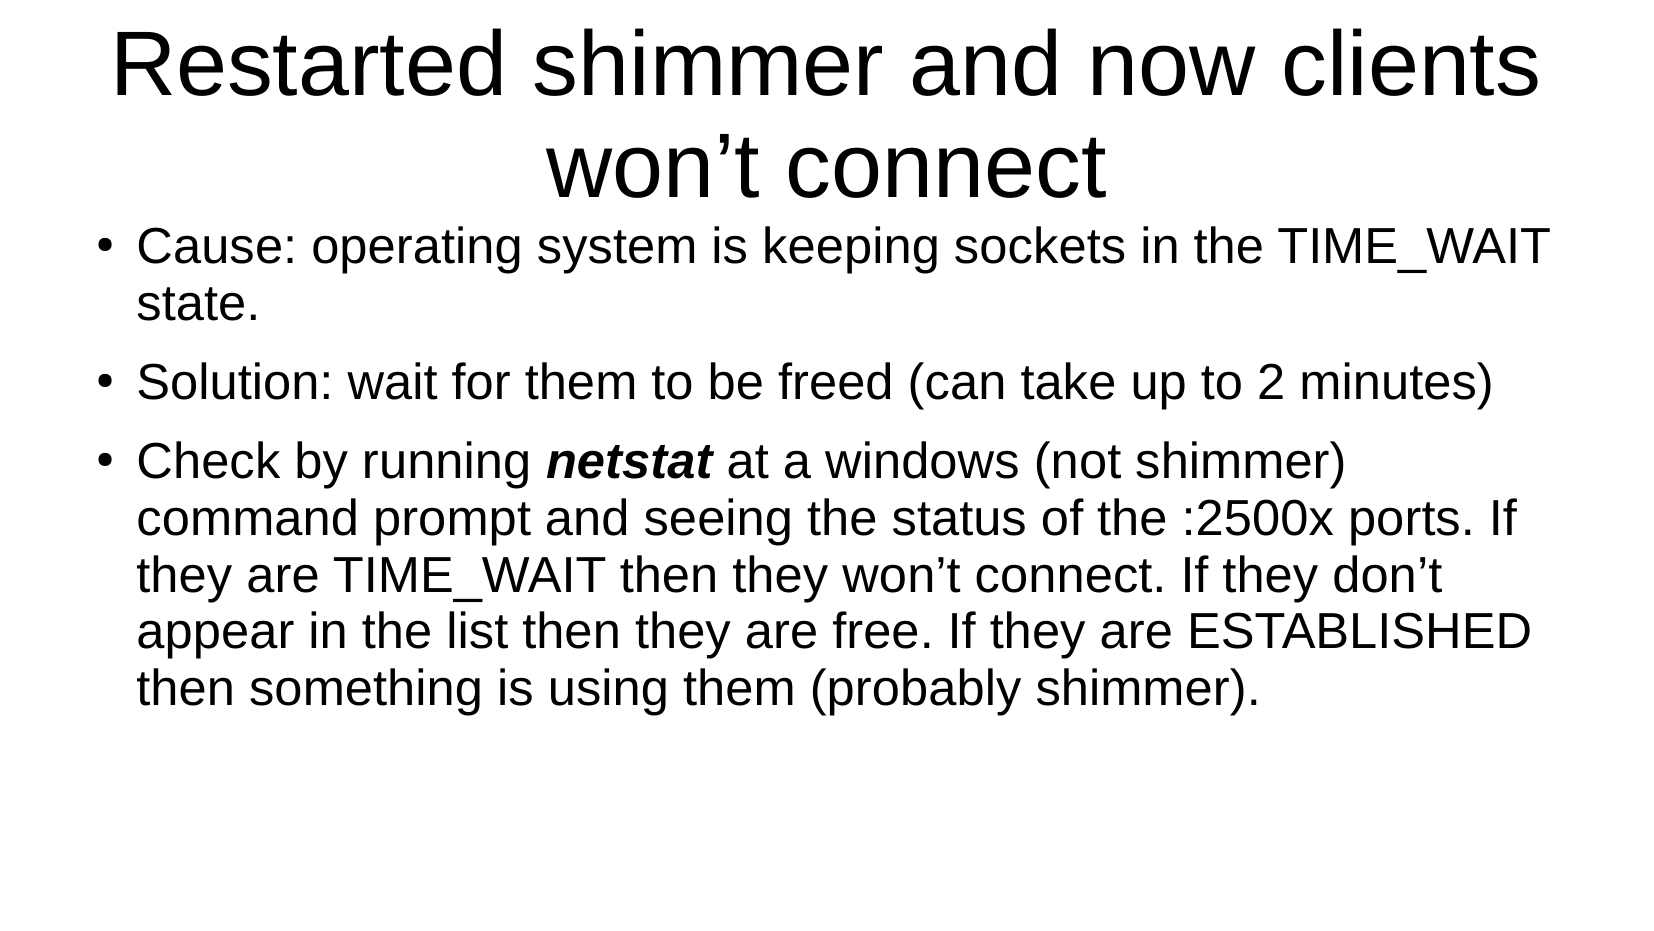

# Restarted shimmer and now clients won’t connect
Cause: operating system is keeping sockets in the TIME_WAIT state.
Solution: wait for them to be freed (can take up to 2 minutes)
Check by running netstat at a windows (not shimmer) command prompt and seeing the status of the :2500x ports. If they are TIME_WAIT then they won’t connect. If they don’t appear in the list then they are free. If they are ESTABLISHED then something is using them (probably shimmer).